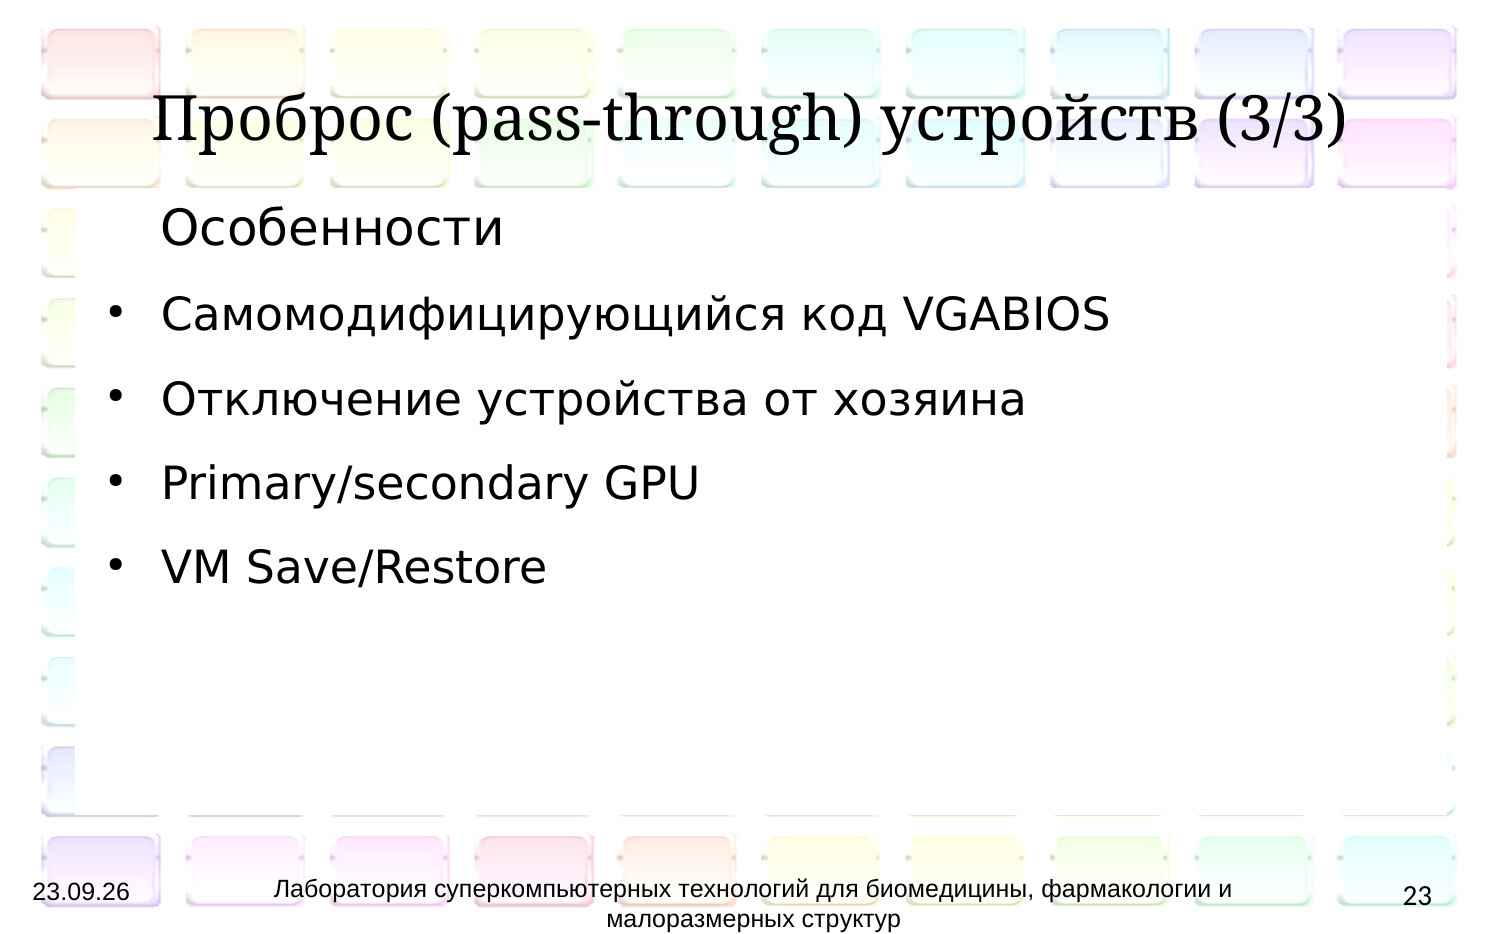

# Проброс (pass-through) устройств (3/3)
Особенности
Самомодифицирующийся код VGABIOS
Отключение устройства от хозяина
Primary/secondary GPU
VM Save/Restore
Лаборатория суперкомпьютерных технологий для биомедицины, фармакологии и малоразмерных структур